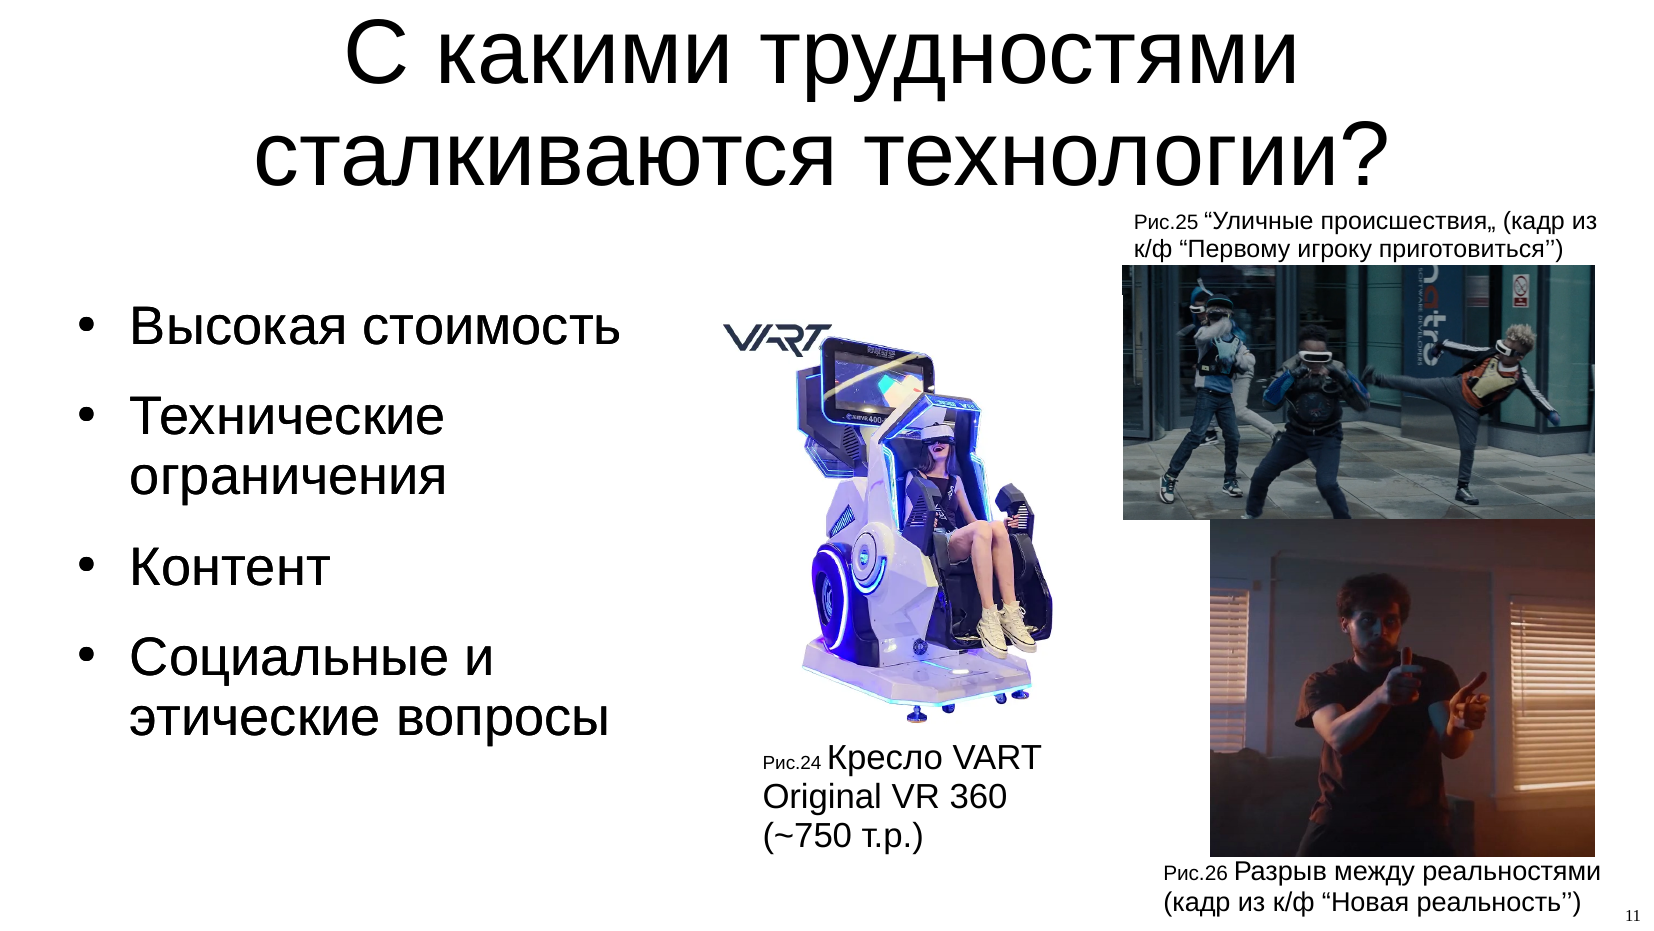

# С какими трудностями сталкиваются технологии?
Рис.25 “Уличные происшествия„ (кадр из к/ф “Первому игроку приготовиться’’)
Высокая стоимость
Технические ограничения
Контент
Социальные и этические вопросы
Высокая стоимость
Технические ограничения
Контент
Социальные и этические вопросы
Рис.24 Кресло VART Original VR 360 (~750 т.р.)
Рис.26 Разрыв между реальностями (кадр из к/ф “Новая реальность’’)
11